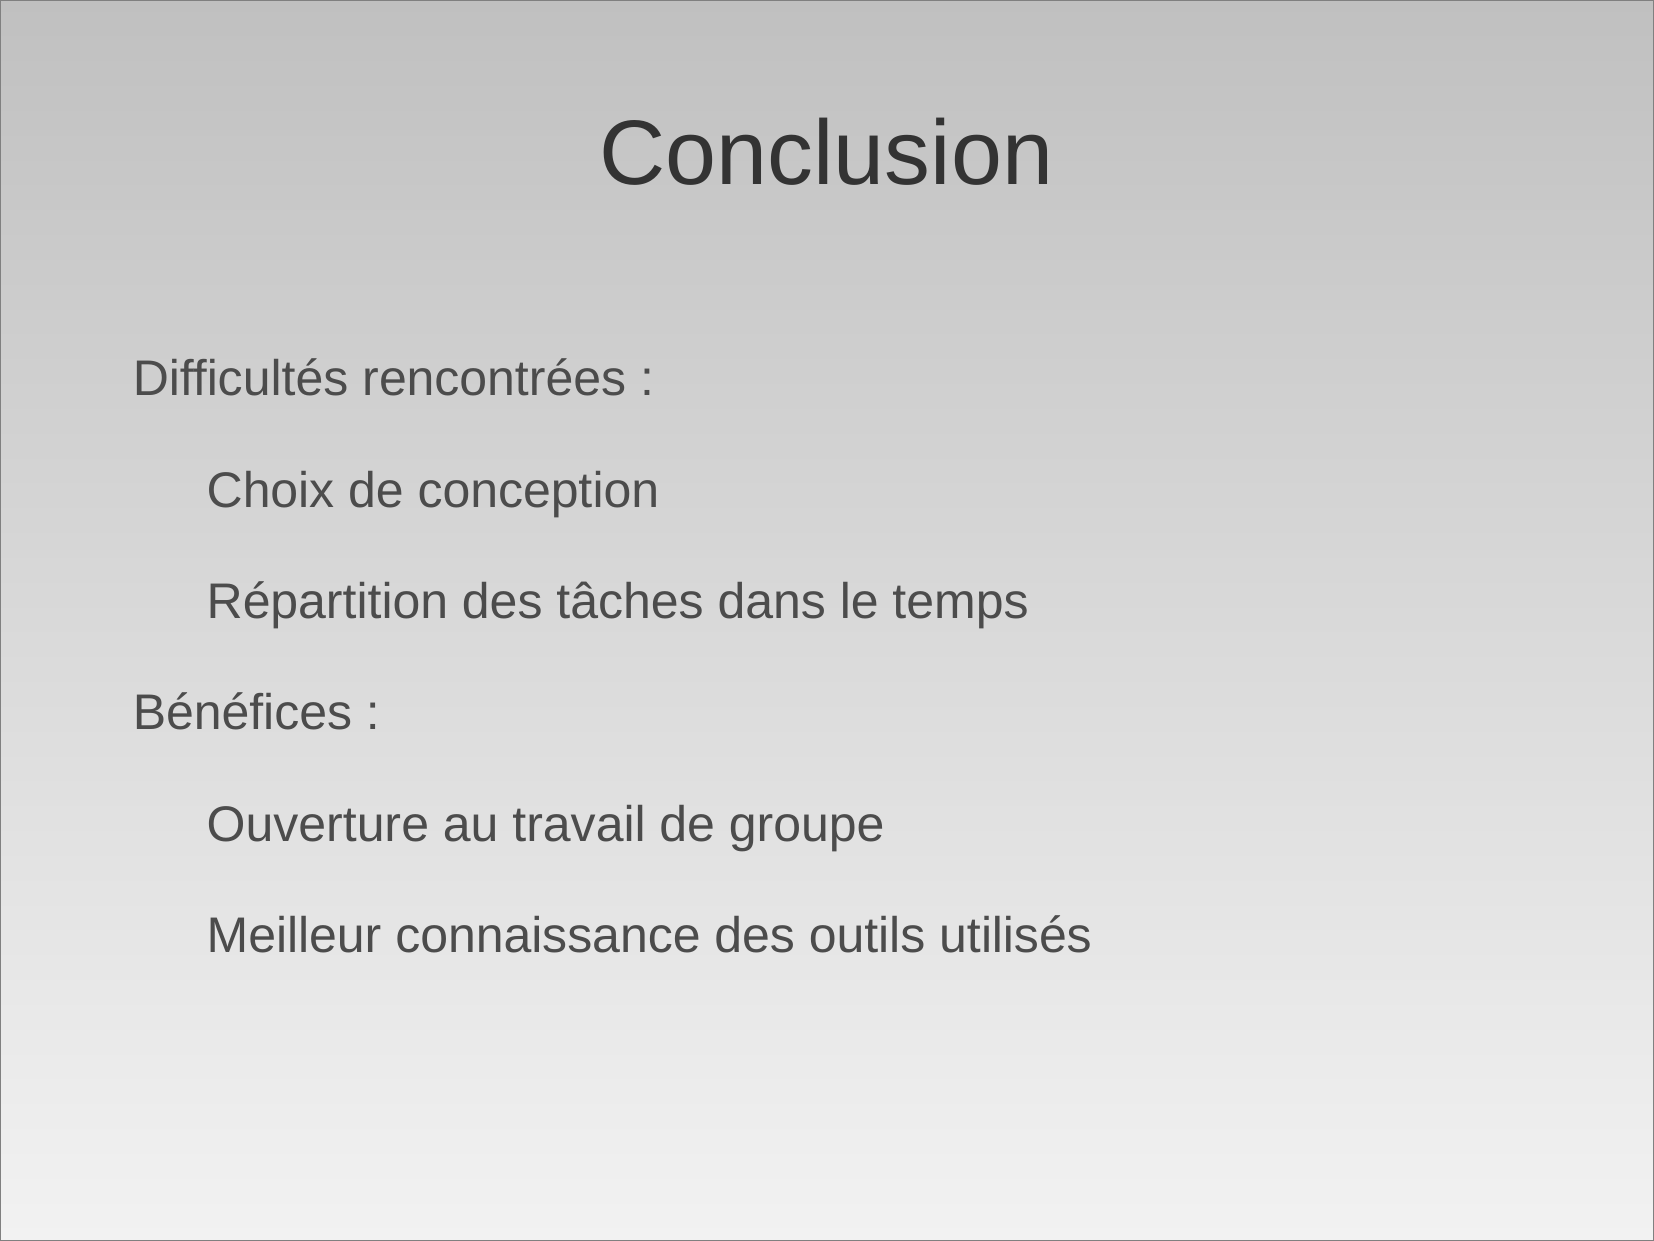

# Conclusion
Difficultés rencontrées :
	Choix de conception
	Répartition des tâches dans le temps
Bénéfices :
	Ouverture au travail de groupe
	Meilleur connaissance des outils utilisés